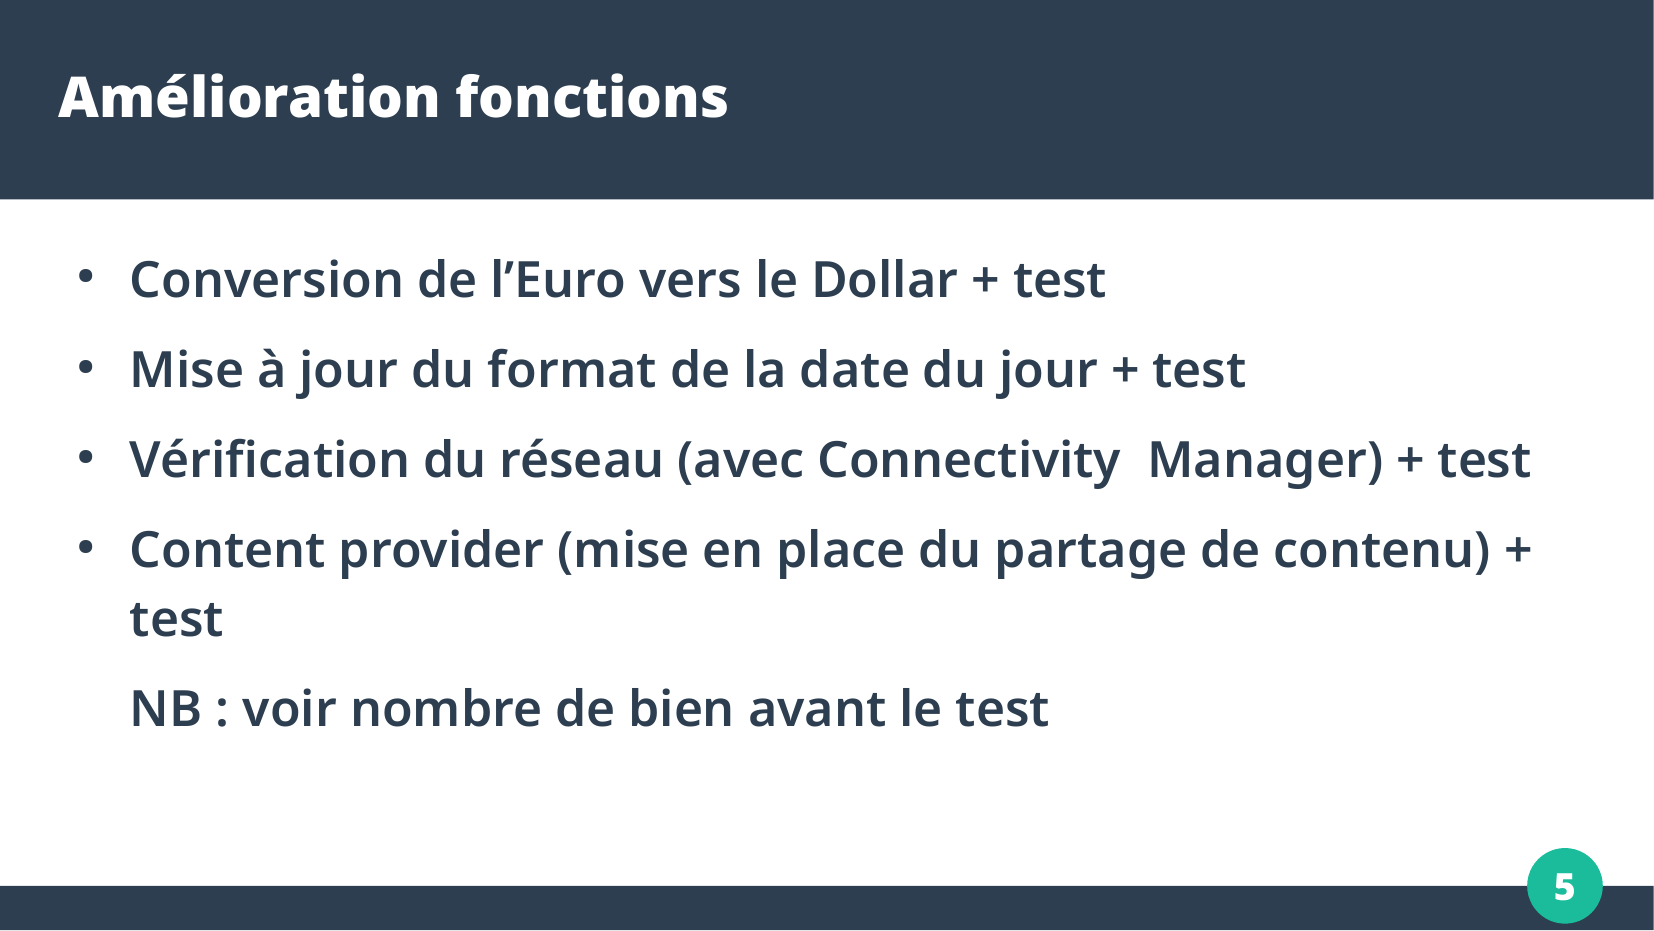

# Amélioration fonctions
Conversion de l’Euro vers le Dollar + test
Mise à jour du format de la date du jour + test
Vérification du réseau (avec Connectivity Manager) + test
Content provider (mise en place du partage de contenu) + test
NB : voir nombre de bien avant le test